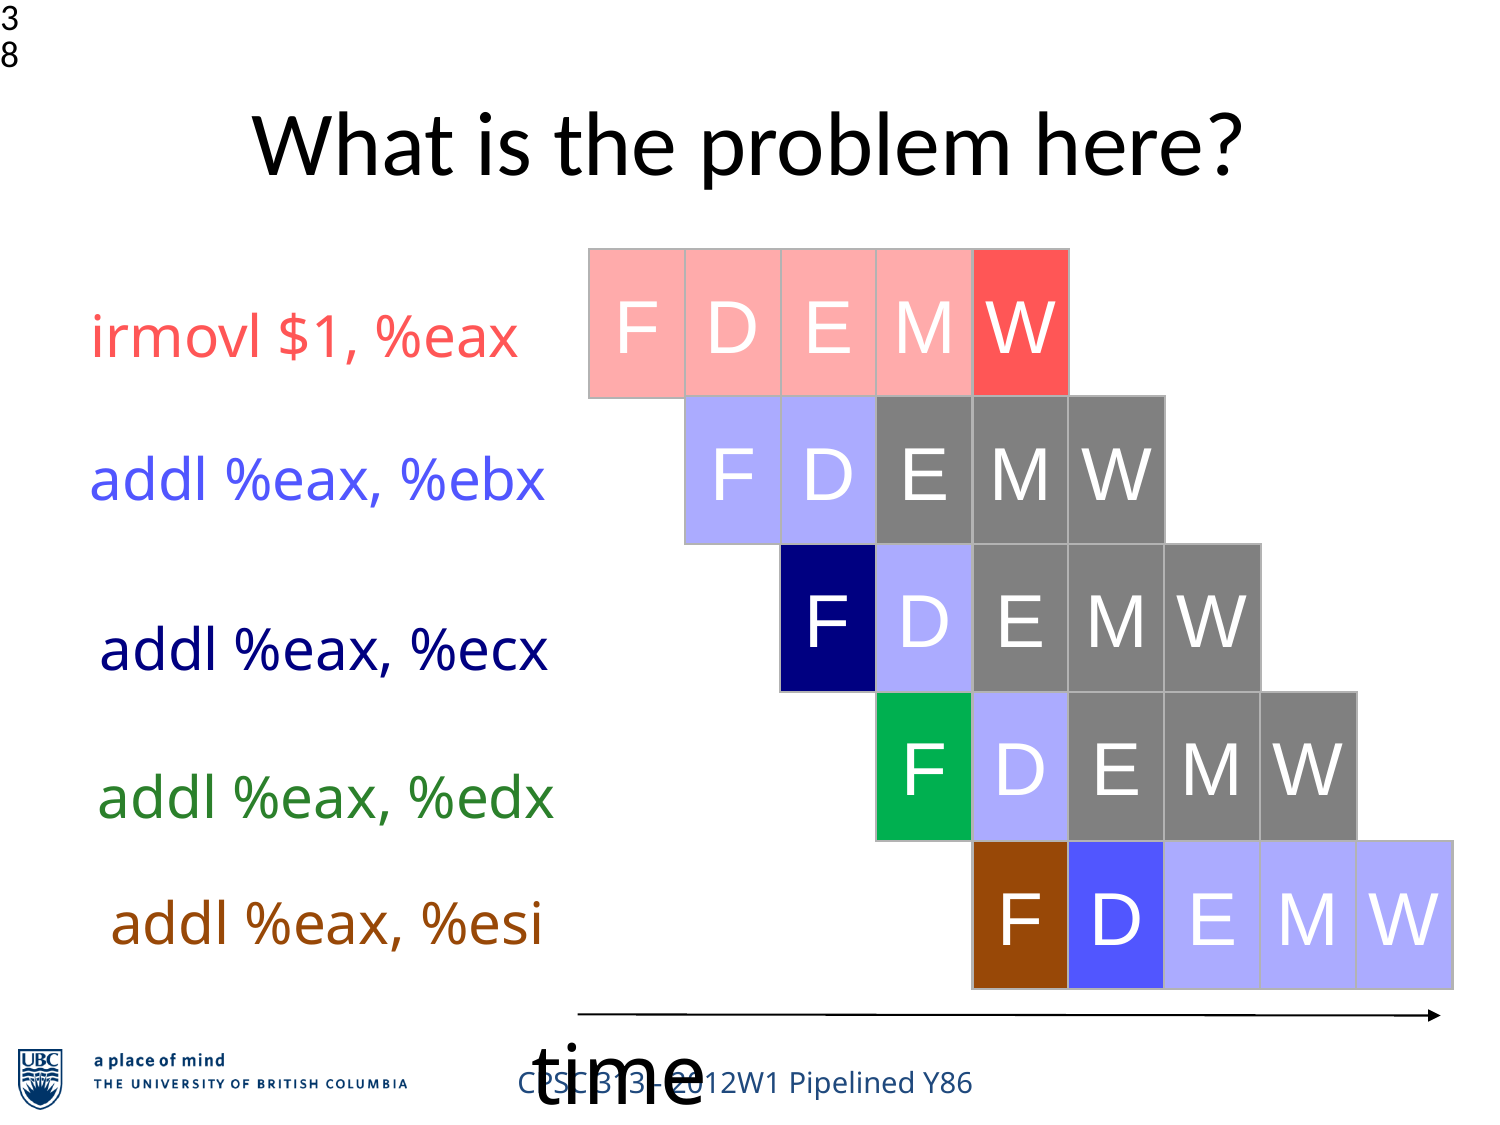

# What is the problem here?
F
D
E
M
W
irmovl $1, %eax
F
D
E
M
W
addl %eax, %ebx
F
D
E
M
W
addl %eax, %ecx
F
D
E
M
W
addl %eax, %edx
F
D
E
M
W
time
addl %eax, %esi